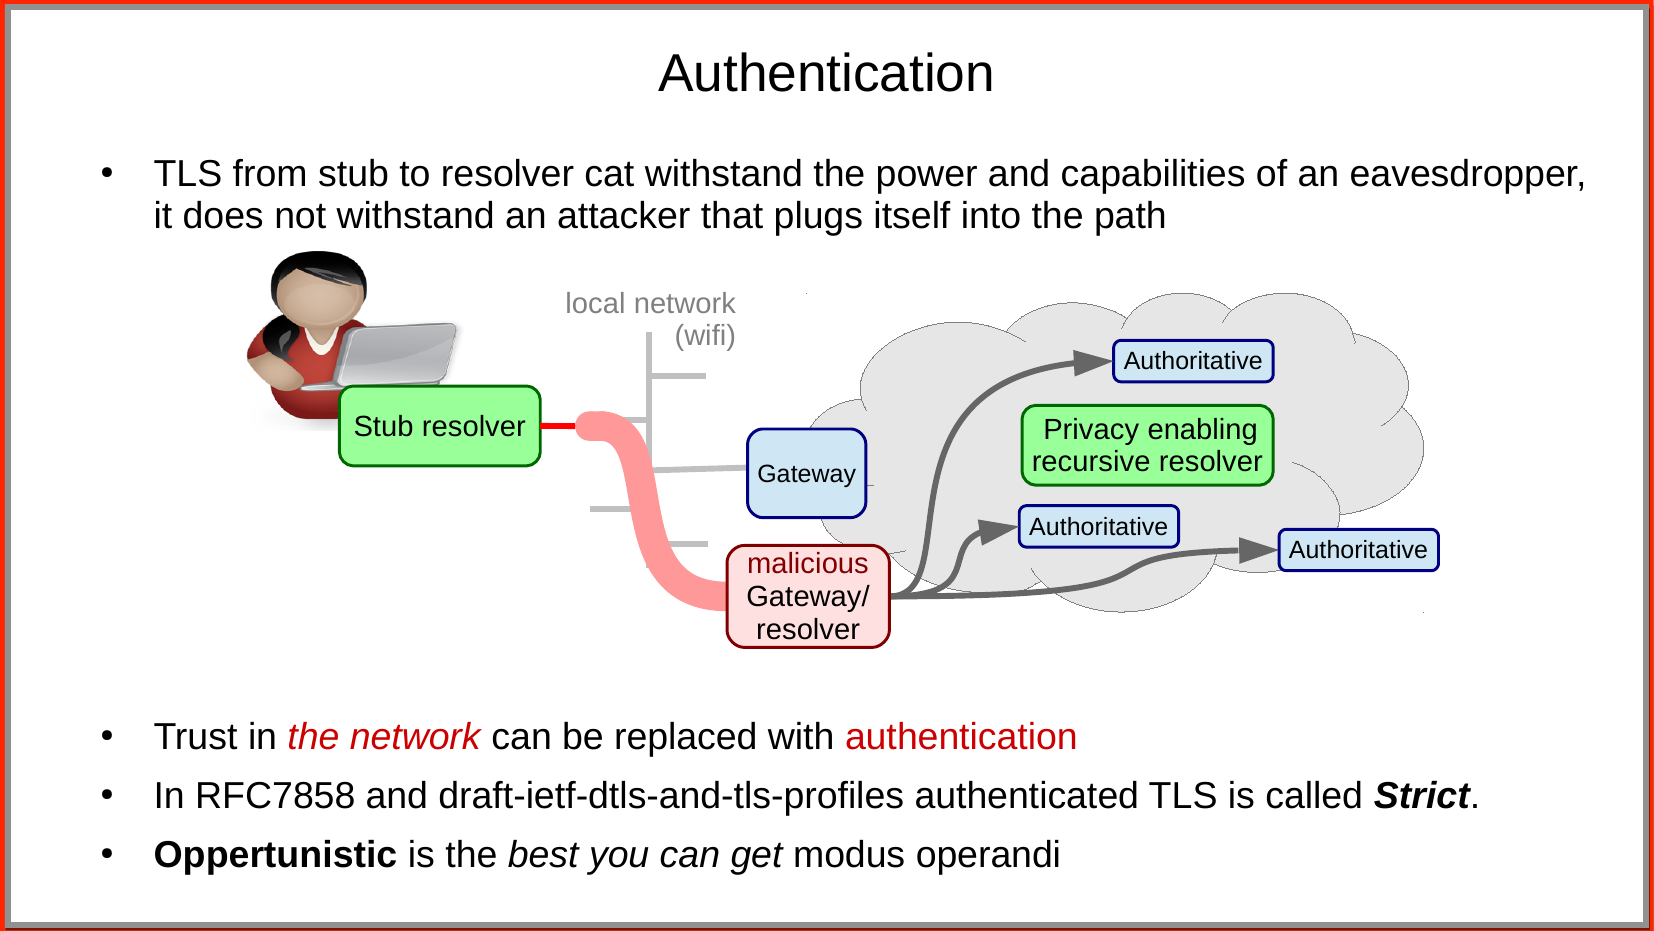

# Authentication
TLS from stub to resolver cat withstand the power and capabilities of an eavesdropper,
it does not withstand an attacker that plugs itself into the path
Trust in the network can be replaced with authentication
In RFC7858 and draft-ietf-dtls-and-tls-profiles authenticated TLS is called Strict.
Oppertunistic is the best you can get modus operandi
local network
(wifi)
Authoritative
Stub resolver
Privacy enabling
recursive resolver
Gateway
Authoritative
Authoritative
malicious
Gateway/
resolver